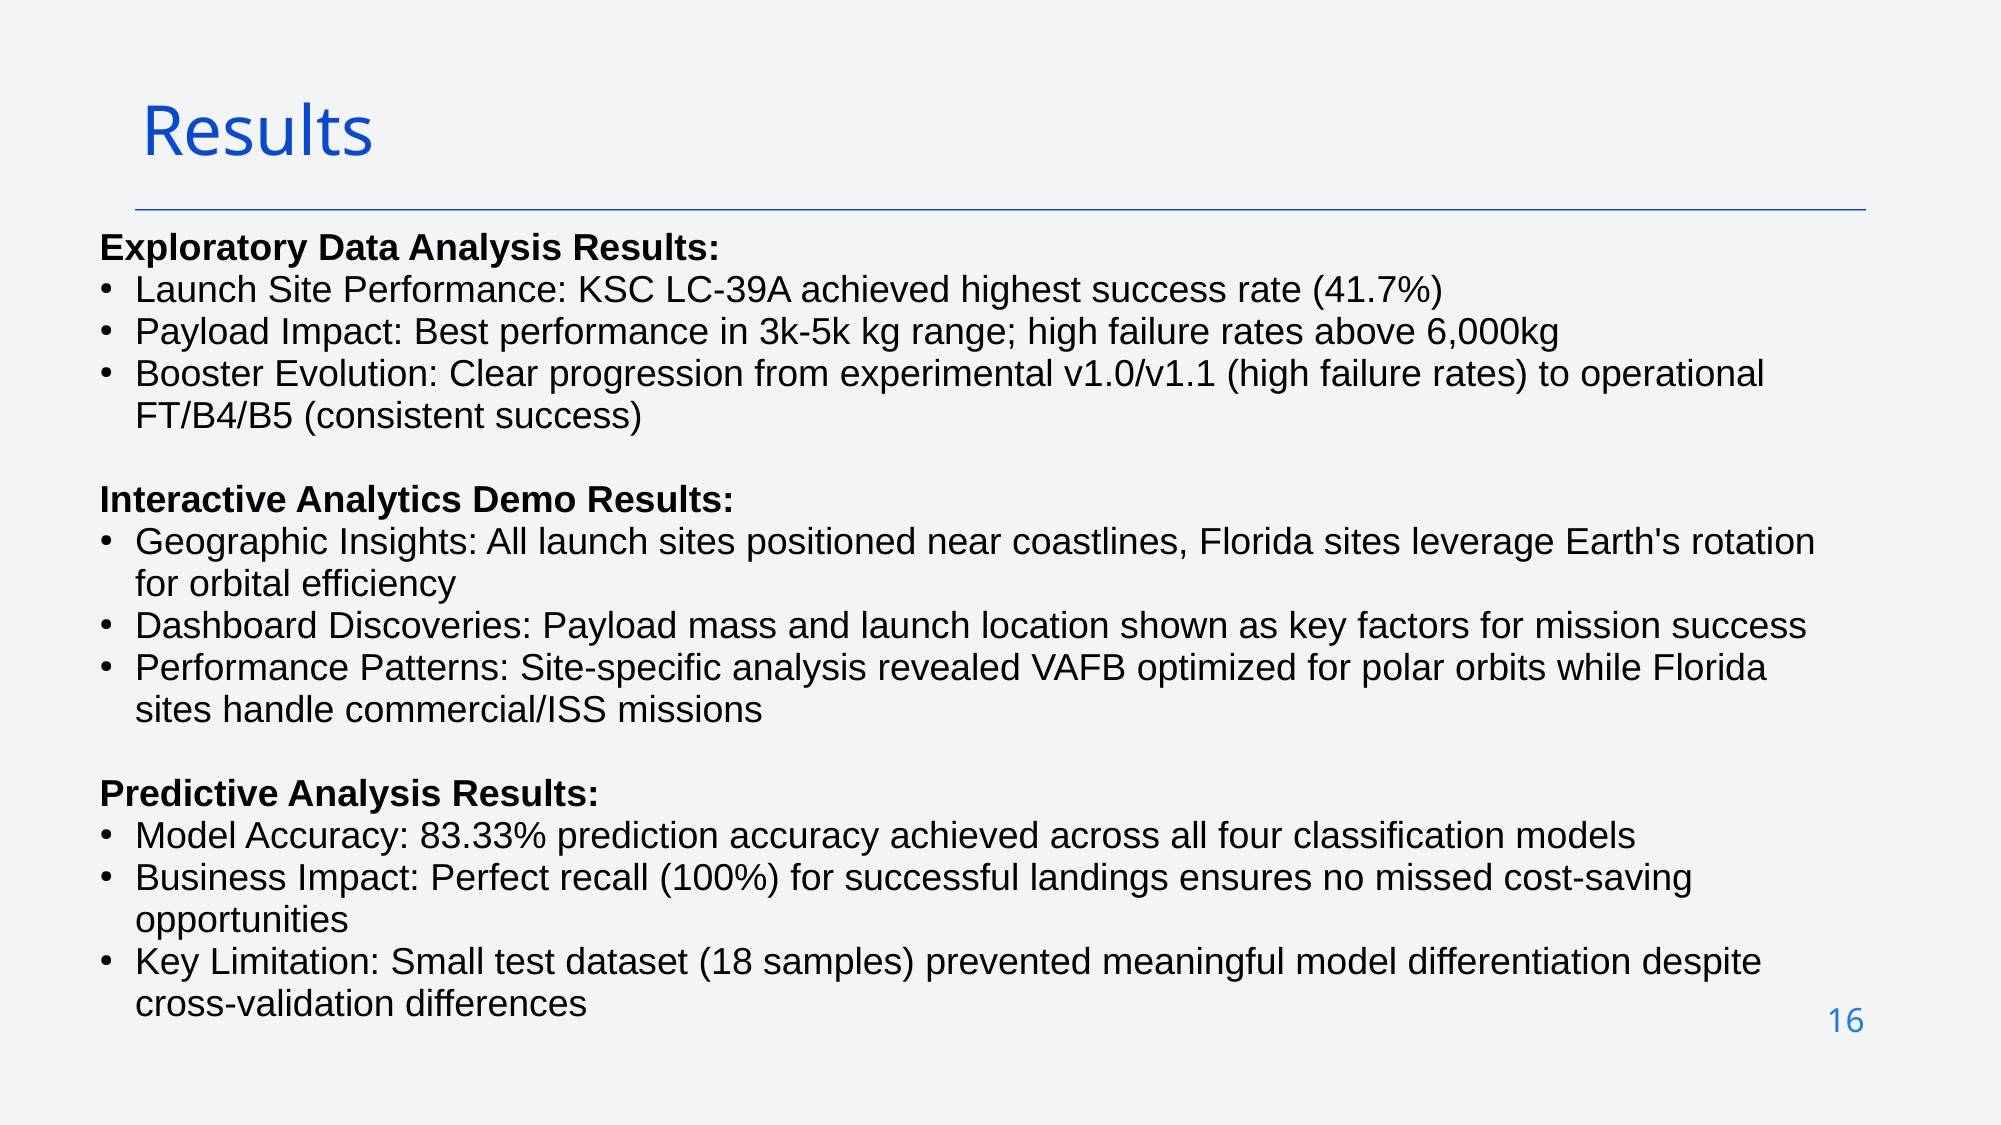

Results
Exploratory Data Analysis Results:
Launch Site Performance: KSC LC-39A achieved highest success rate (41.7%)
Payload Impact: Best performance in 3k-5k kg range; high failure rates above 6,000kg
Booster Evolution: Clear progression from experimental v1.0/v1.1 (high failure rates) to operational FT/B4/B5 (consistent success)
Interactive Analytics Demo Results:
Geographic Insights: All launch sites positioned near coastlines, Florida sites leverage Earth's rotation for orbital efficiency
Dashboard Discoveries: Payload mass and launch location shown as key factors for mission success
Performance Patterns: Site-specific analysis revealed VAFB optimized for polar orbits while Florida sites handle commercial/ISS missions
Predictive Analysis Results:
Model Accuracy: 83.33% prediction accuracy achieved across all four classification models
Business Impact: Perfect recall (100%) for successful landings ensures no missed cost-saving opportunities
Key Limitation: Small test dataset (18 samples) prevented meaningful model differentiation despite cross-validation differences
16